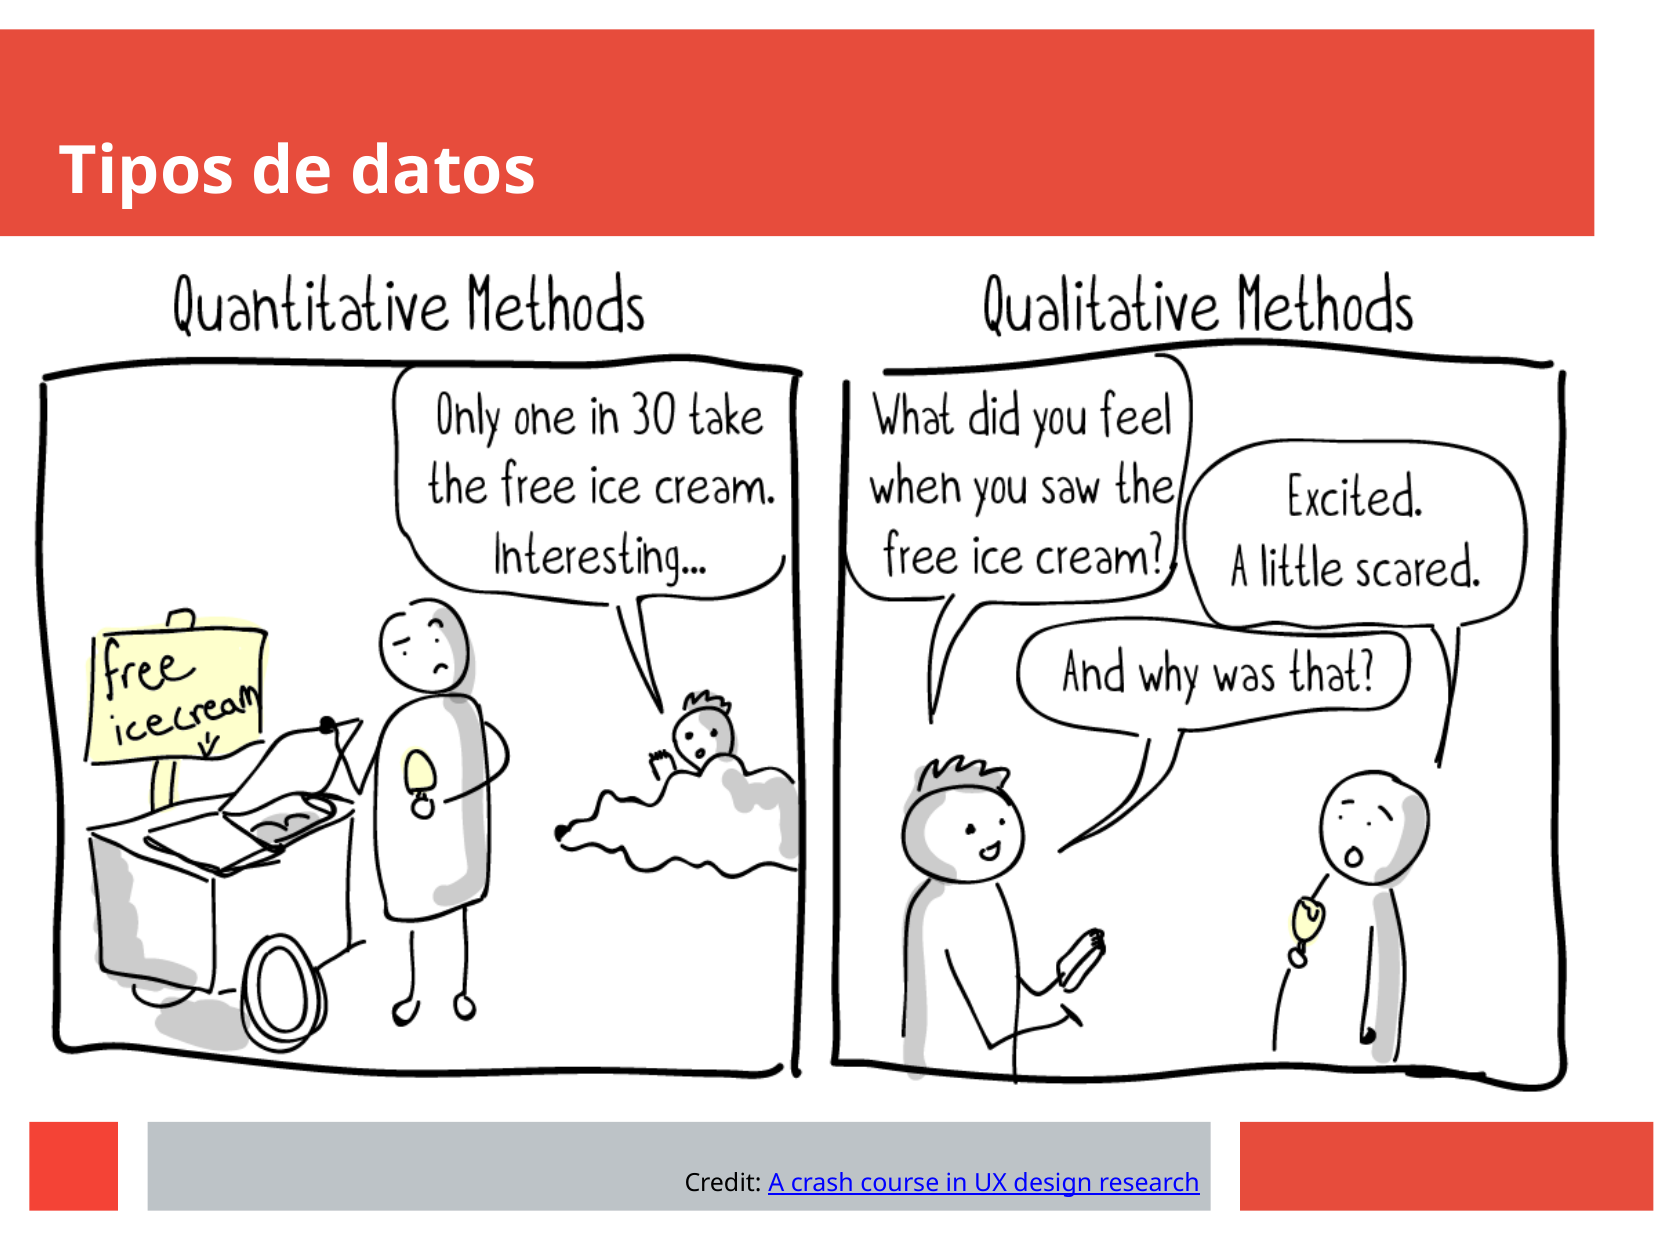

Tipos de datos
Credit: A crash course in UX design research